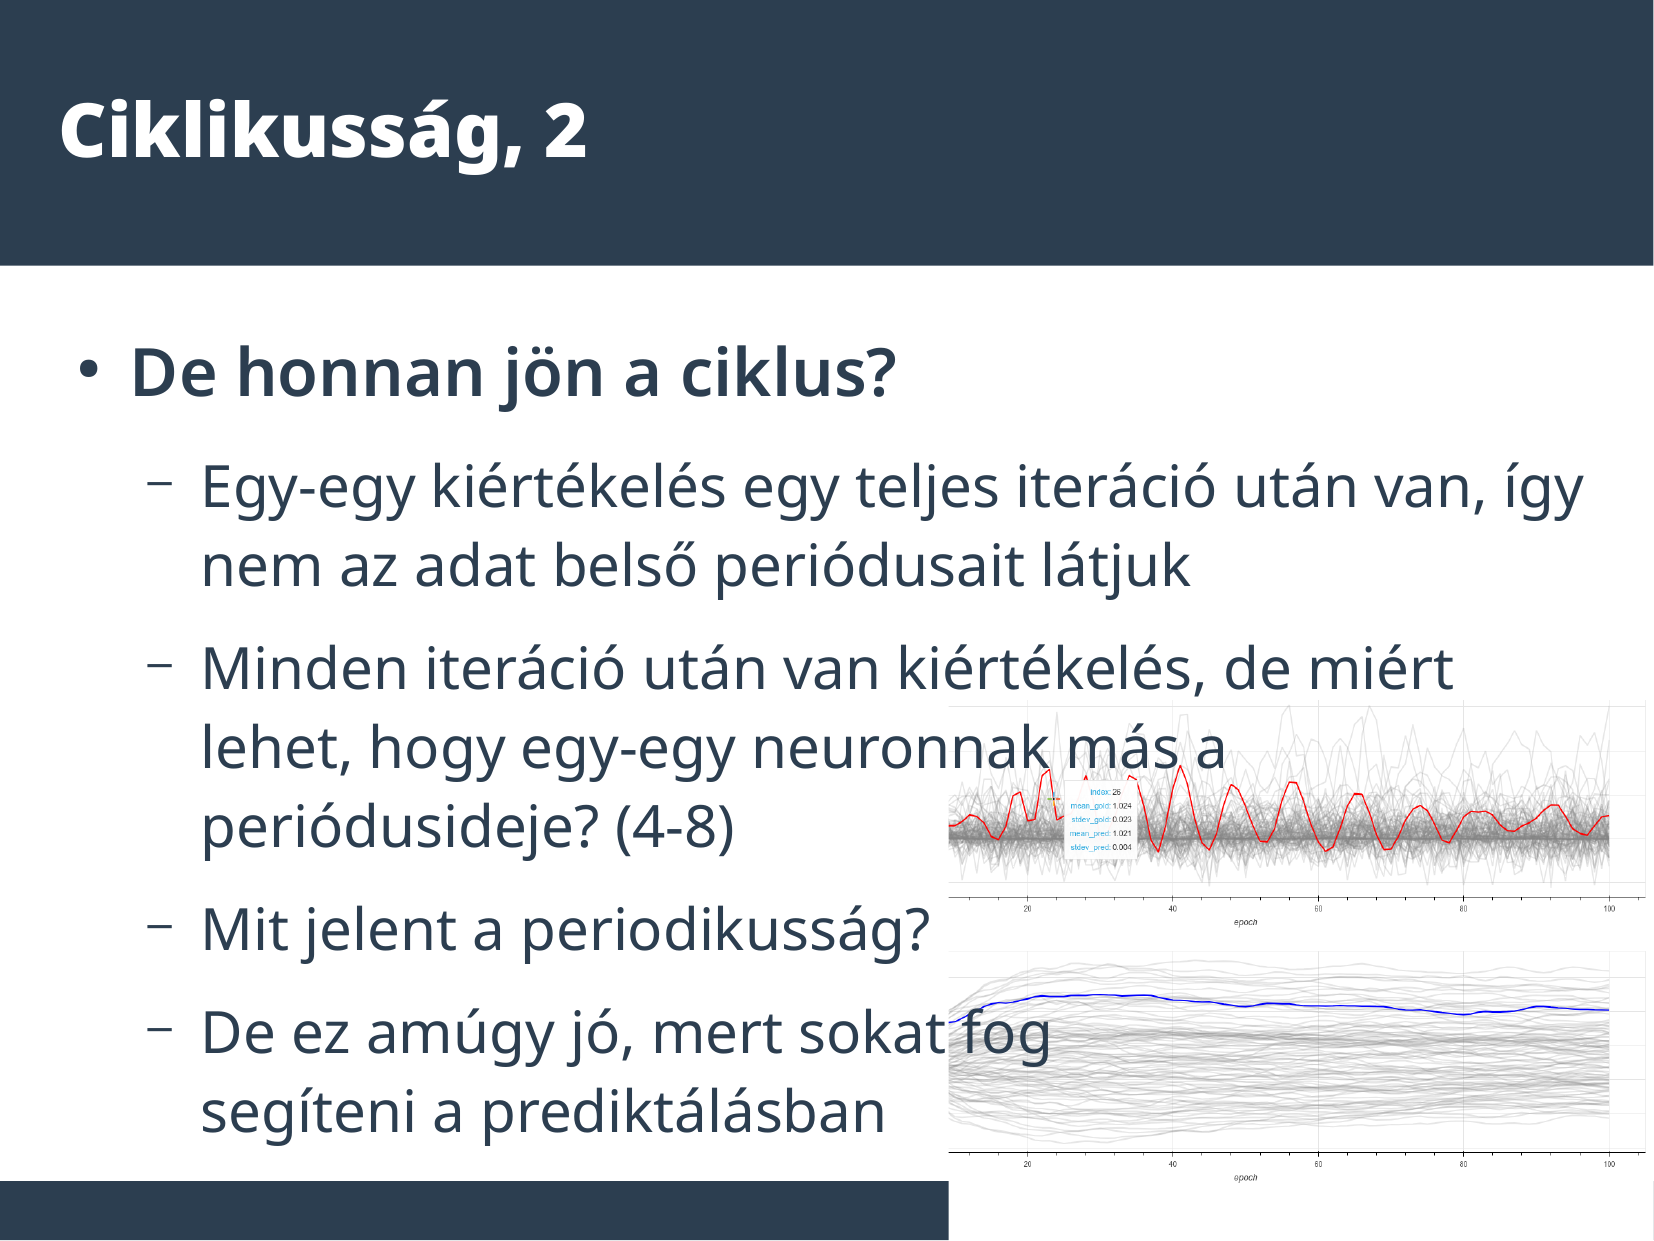

# Ciklikusság, 2
De honnan jön a ciklus?
Egy-egy kiértékelés egy teljes iteráció után van, így nem az adat belső periódusait látjuk
Minden iteráció után van kiértékelés, de miért lehet, hogy egy-egy neuronnak más a periódusideje? (4-8)
Mit jelent a periodikusság?
De ez amúgy jó, mert sokat fog
segíteni a prediktálásban
13